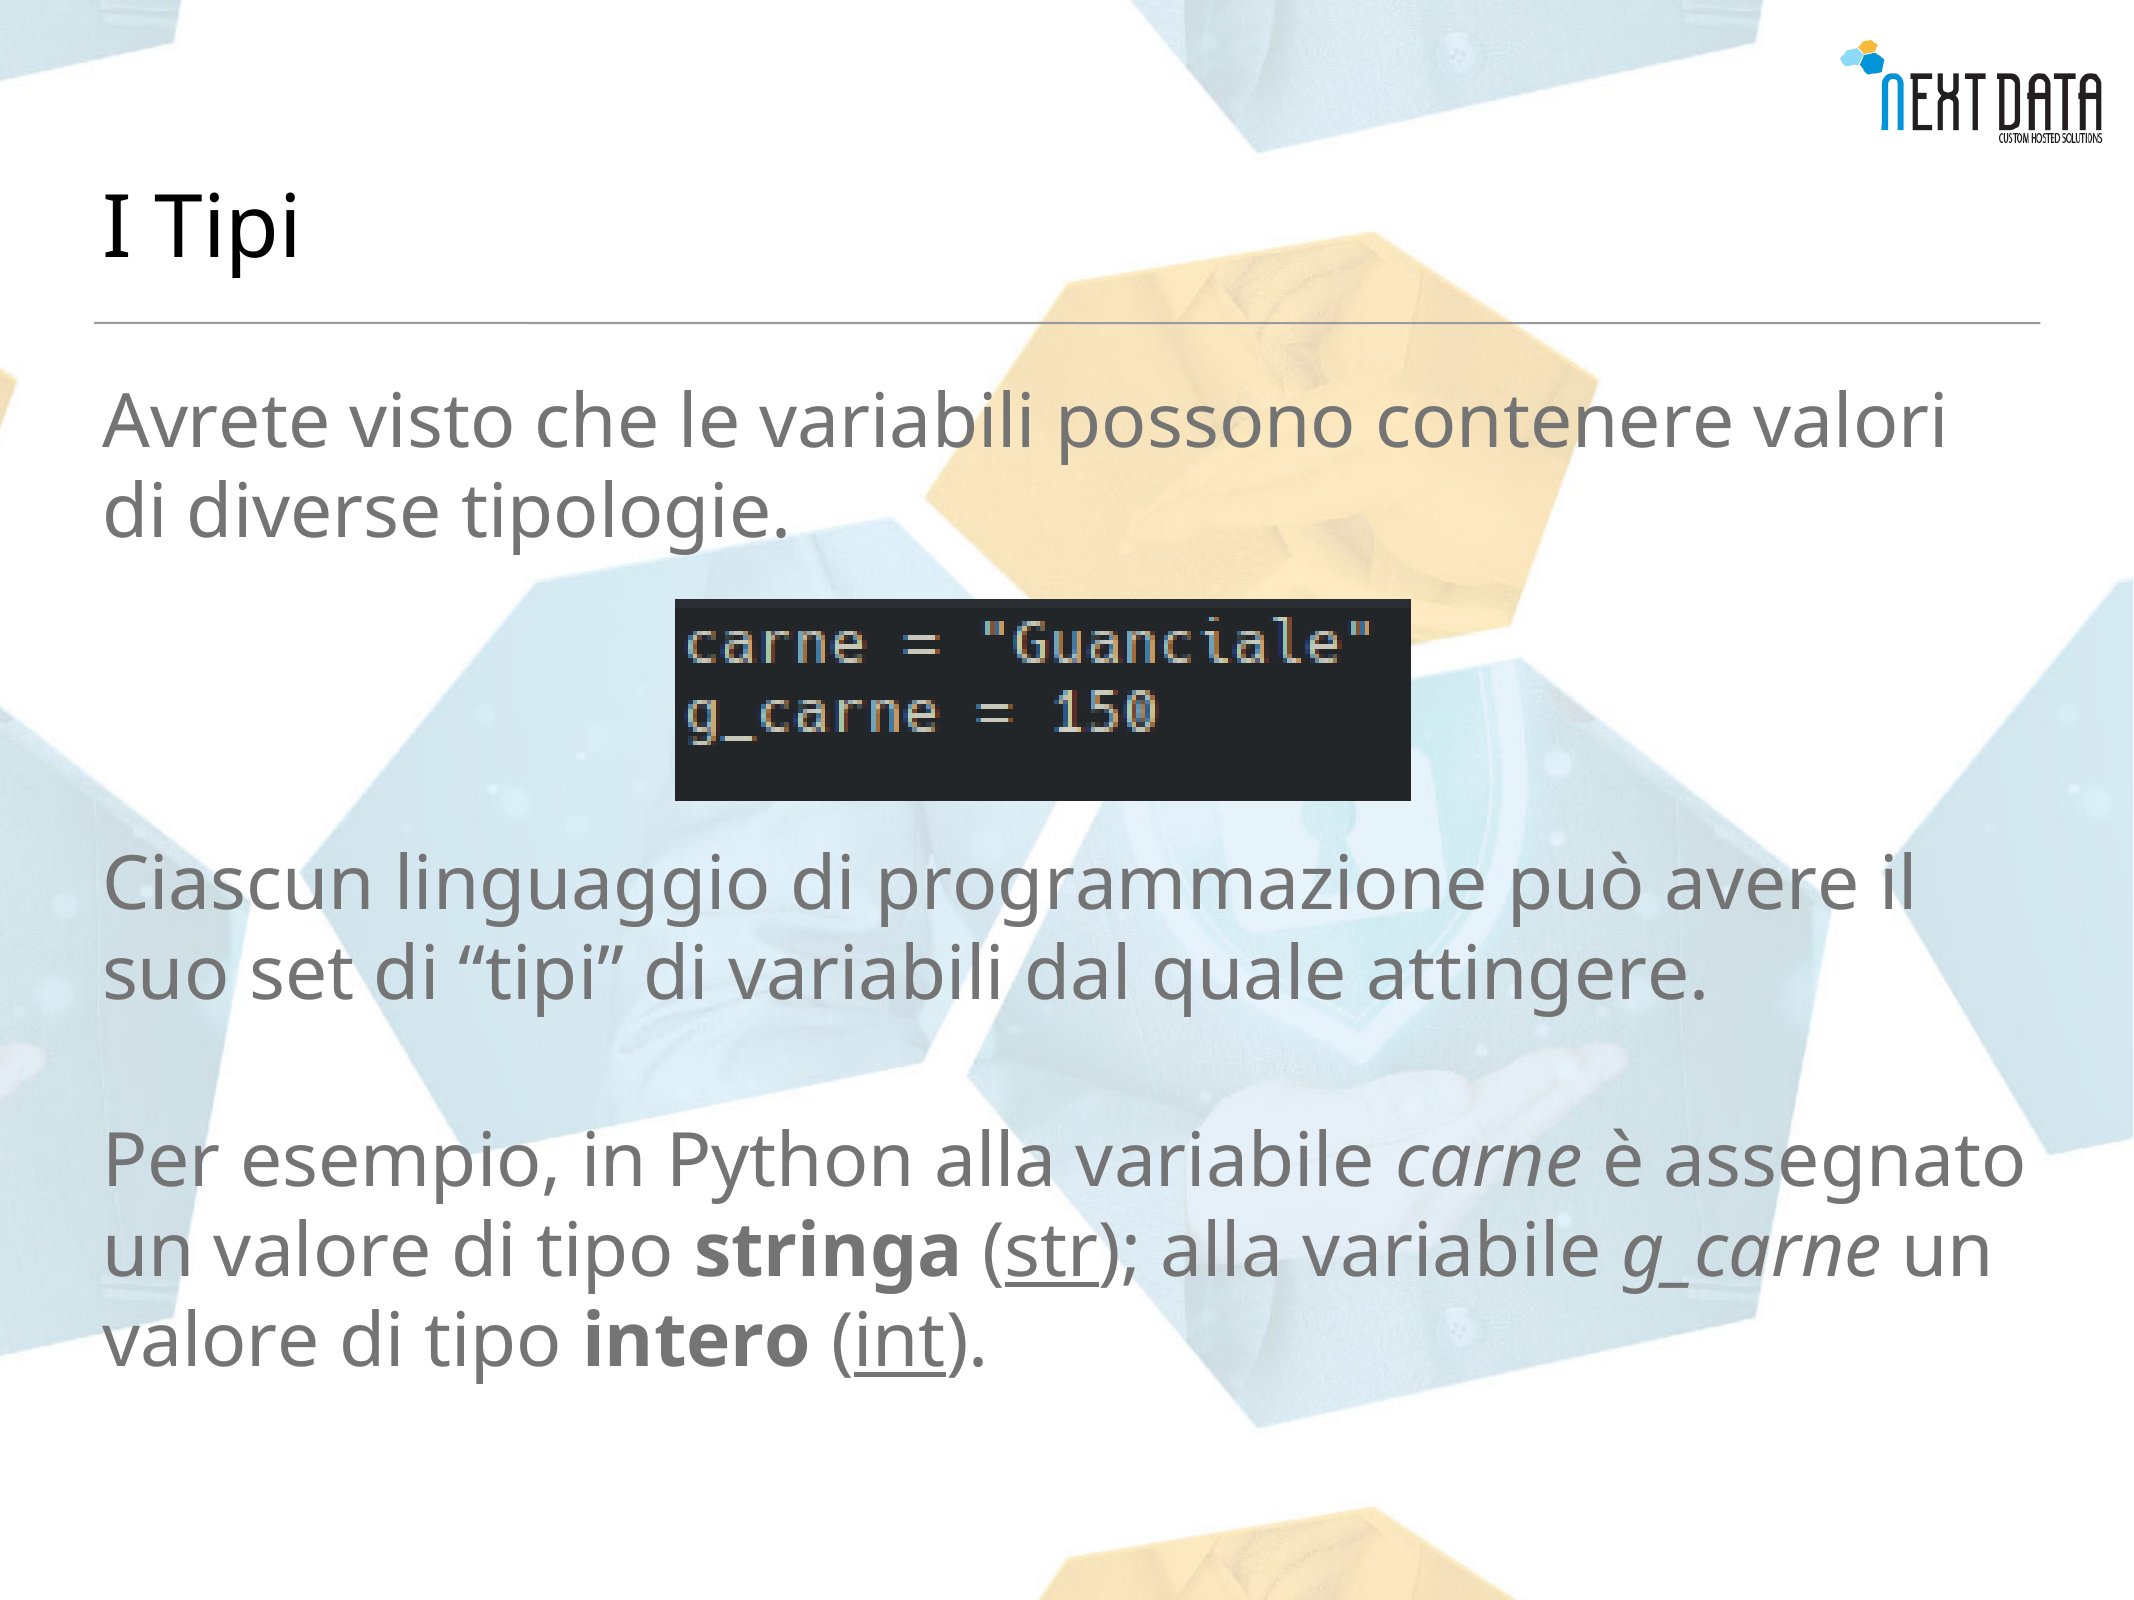

I Tipi
Avrete visto che le variabili possono contenere valori di diverse tipologie.
Ciascun linguaggio di programmazione può avere il suo set di “tipi” di variabili dal quale attingere.
Per esempio, in Python alla variabile carne è assegnato un valore di tipo stringa (str); alla variabile g_carne un valore di tipo intero (int).